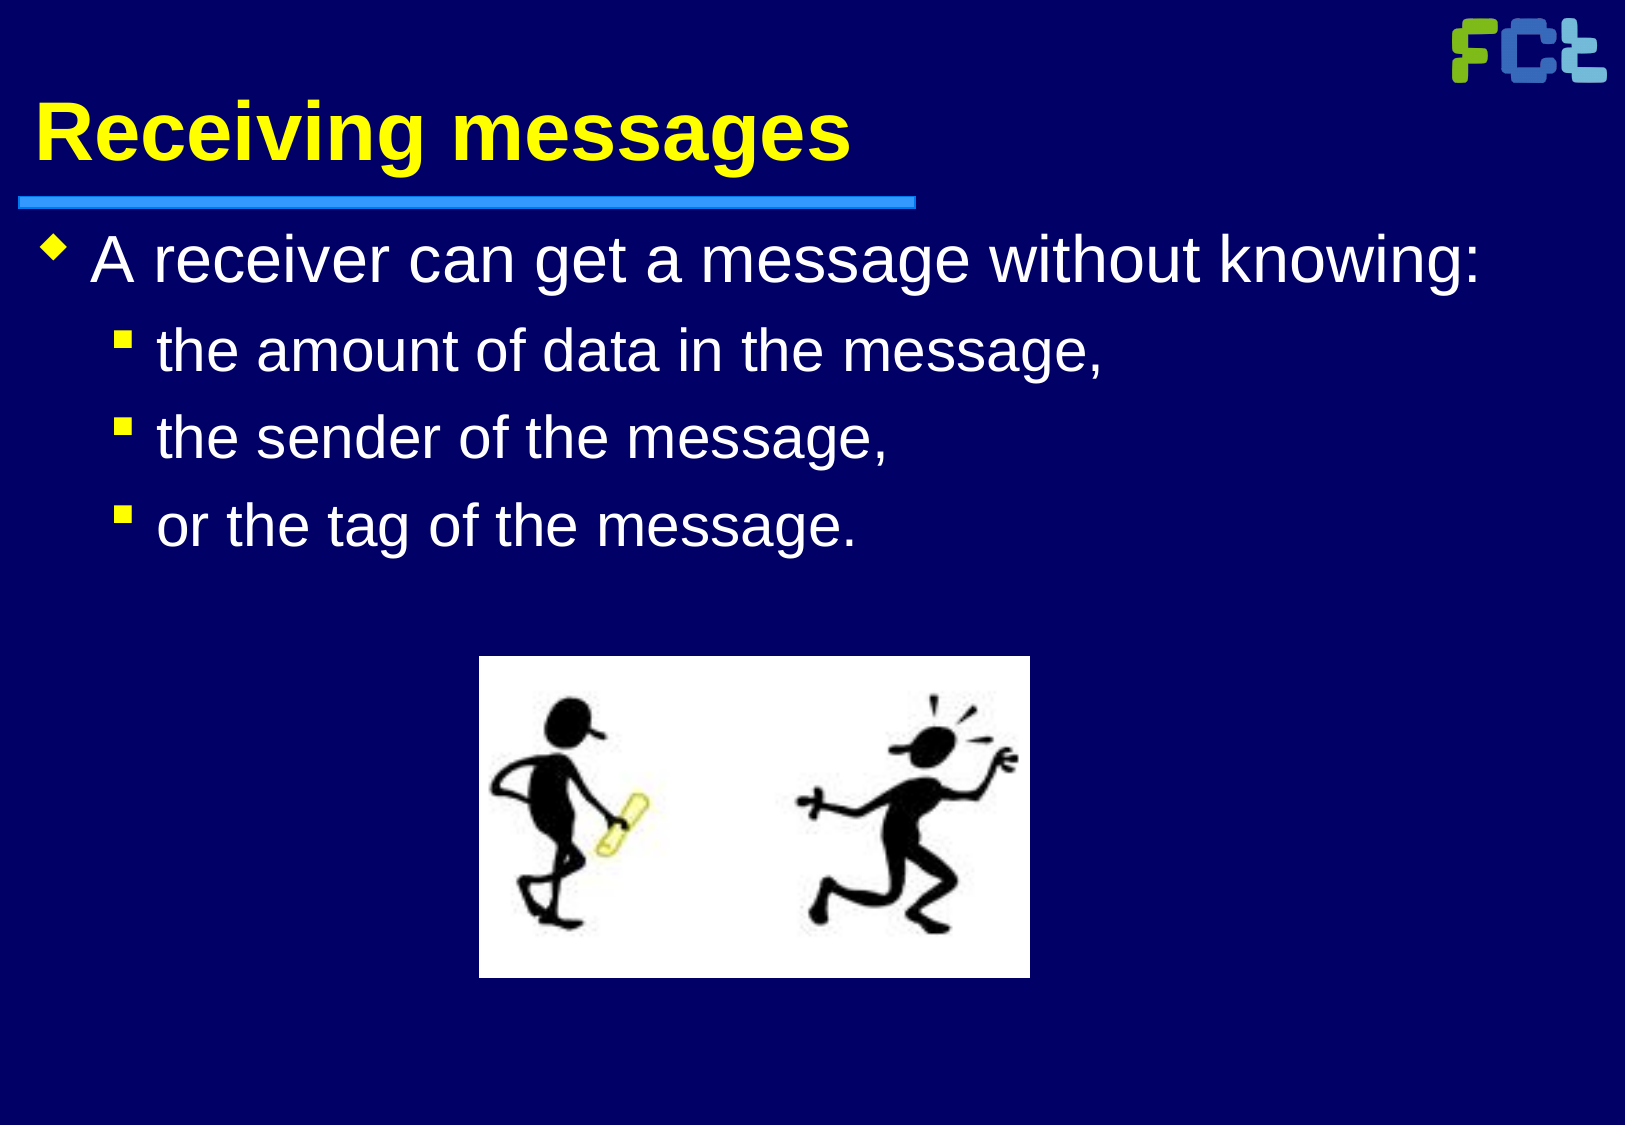

# Receiving messages
A receiver can get a message without knowing:
the amount of data in the message,
the sender of the message,
or the tag of the message.